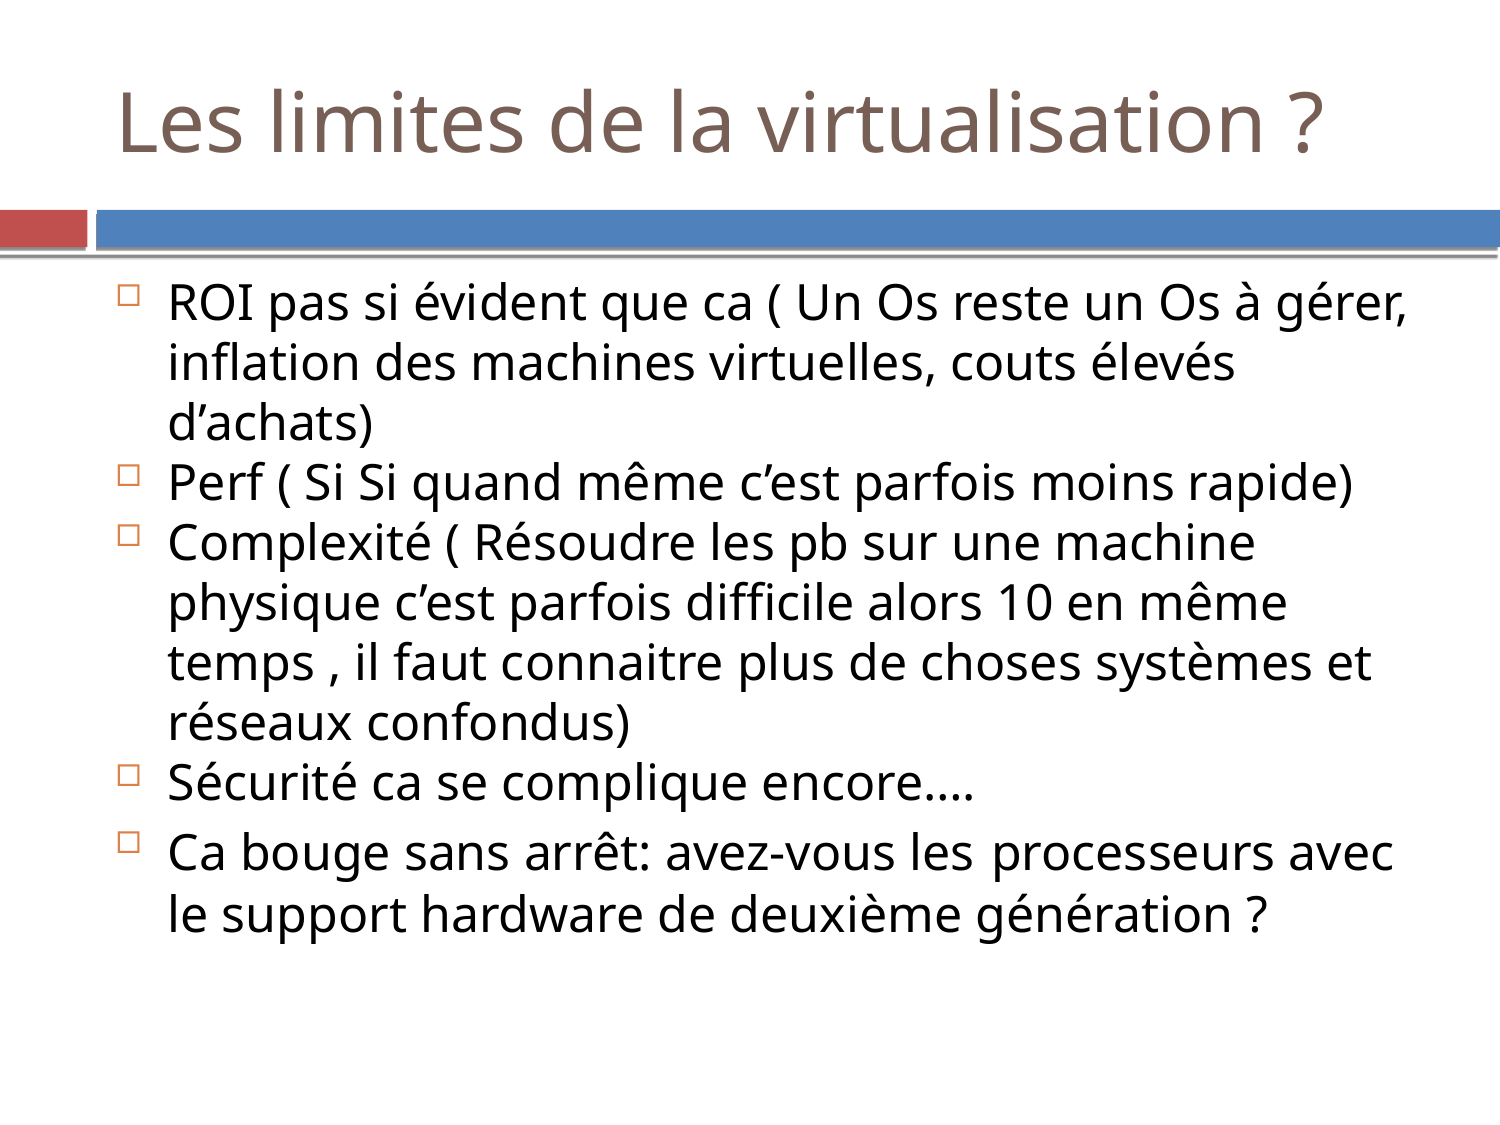

Les limites de la virtualisation ?
ROI pas si évident que ca ( Un Os reste un Os à gérer, inflation des machines virtuelles, couts élevés d’achats)
Perf ( Si Si quand même c’est parfois moins rapide)
Complexité ( Résoudre les pb sur une machine physique c’est parfois difficile alors 10 en même temps , il faut connaitre plus de choses systèmes et réseaux confondus)
Sécurité ca se complique encore….
Ca bouge sans arrêt: avez-vous les processeurs avec le support hardware de deuxième génération ?